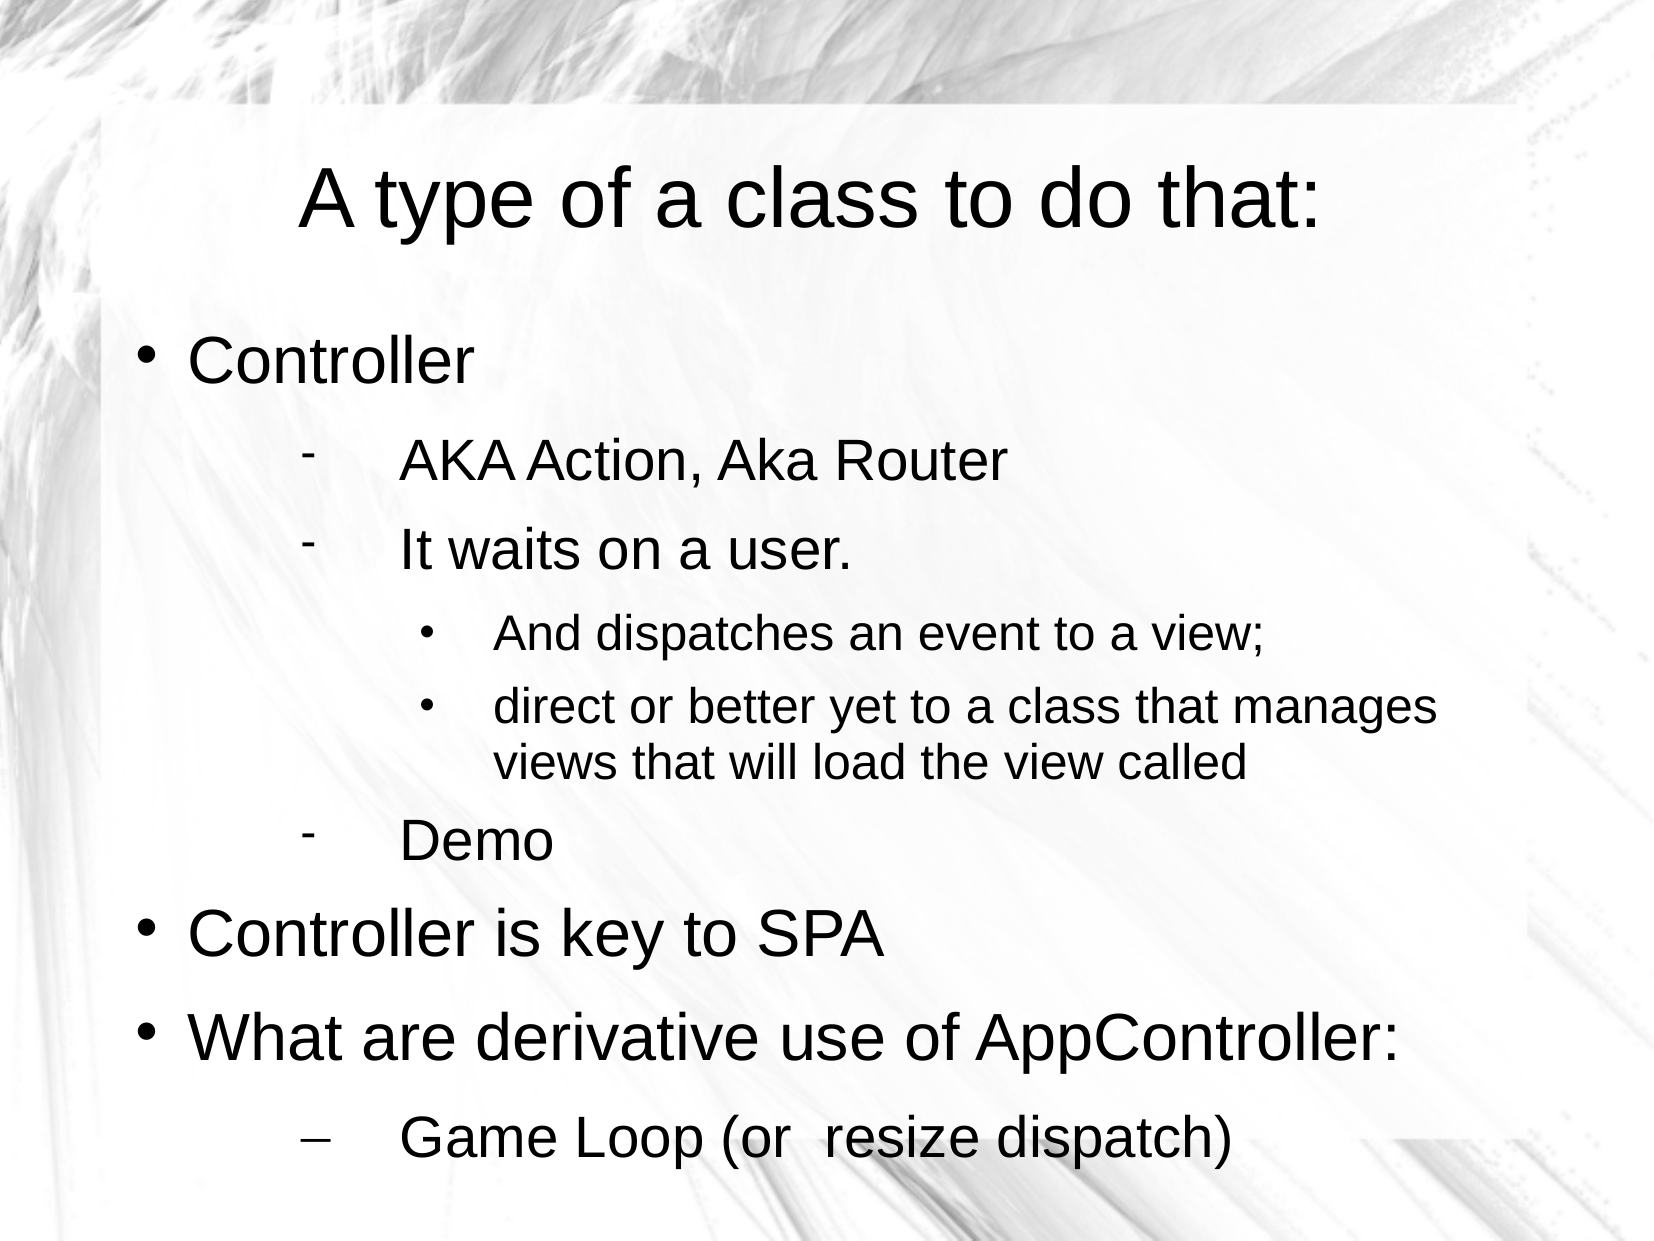

# A type of a class to do that:
Controller
AKA Action, Aka Router
It waits on a user.
And dispatches an event to a view;
direct or better yet to a class that manages views that will load the view called
Demo
Controller is key to SPA
What are derivative use of AppController:
Game Loop (or resize dispatch)